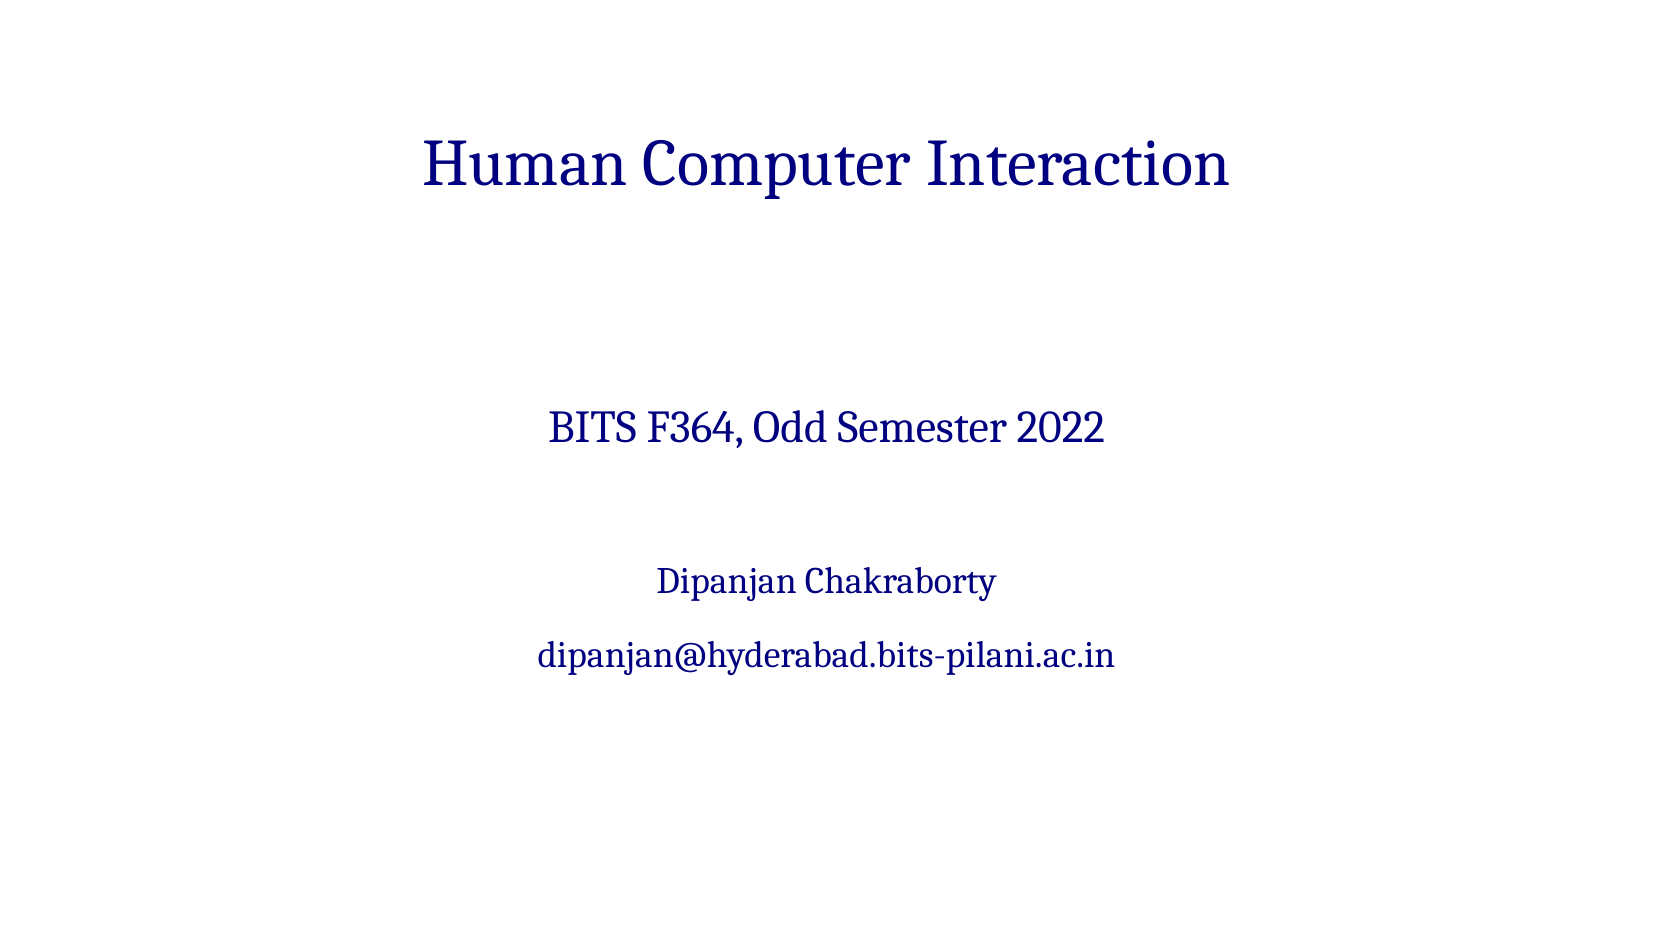

# Human Computer Interaction
BITS F364, Odd Semester 2022
Dipanjan Chakraborty
dipanjan@hyderabad.bits-pilani.ac.in